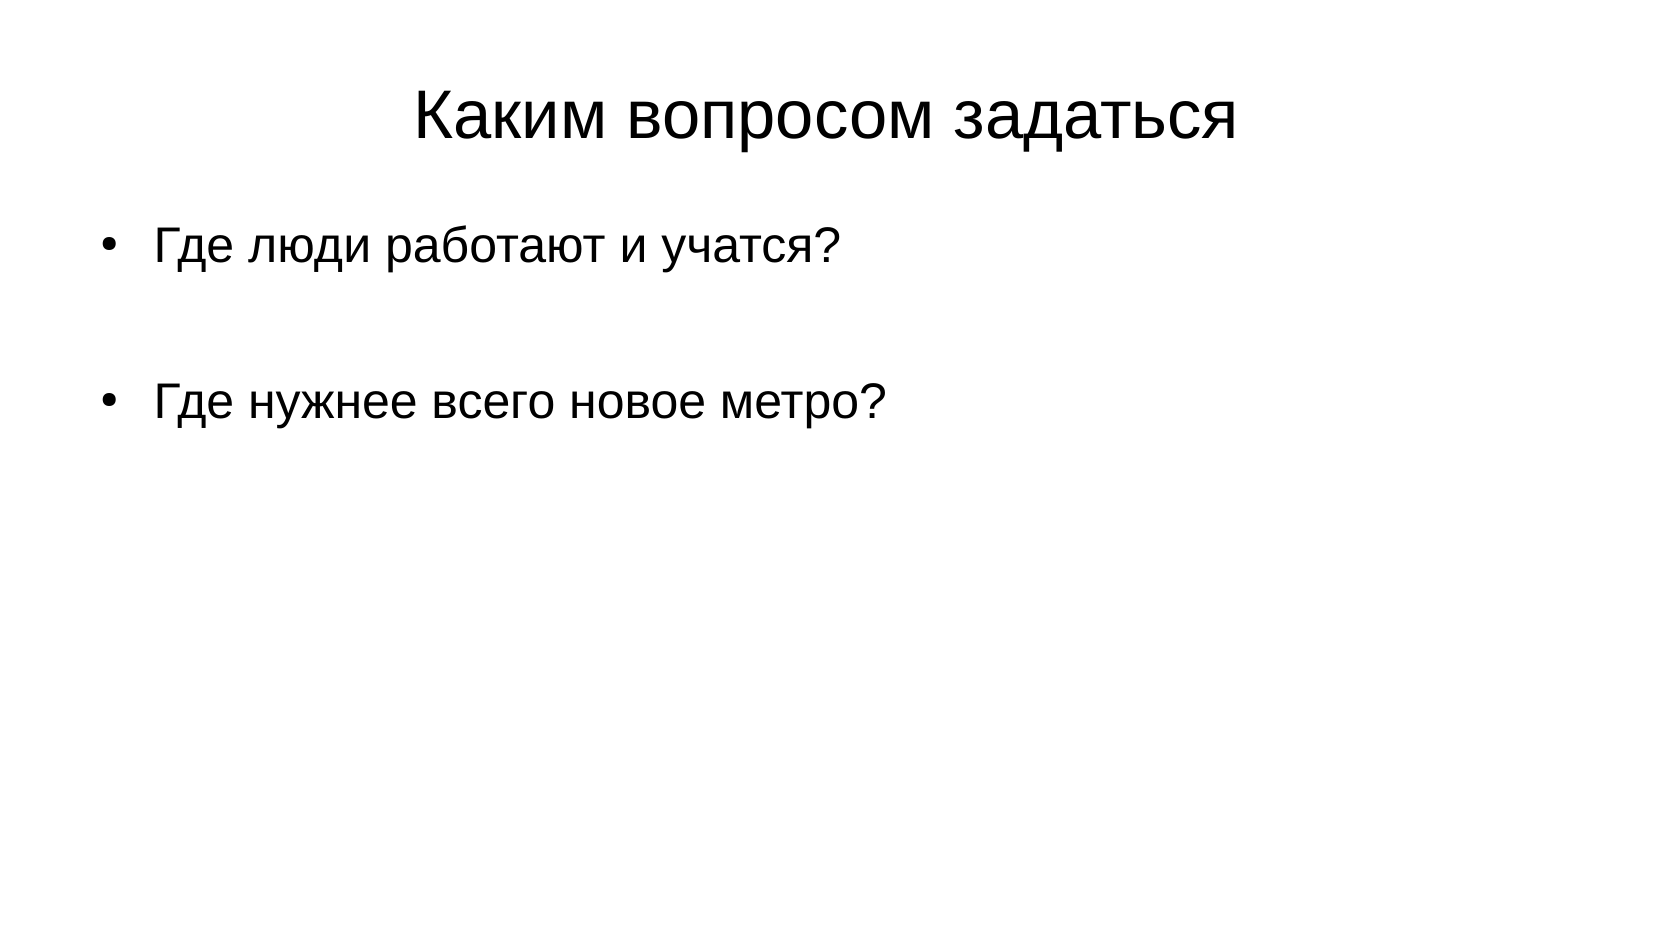

# Каким вопросом задаться
Где люди работают и учатся?
Где нужнее всего новое метро?